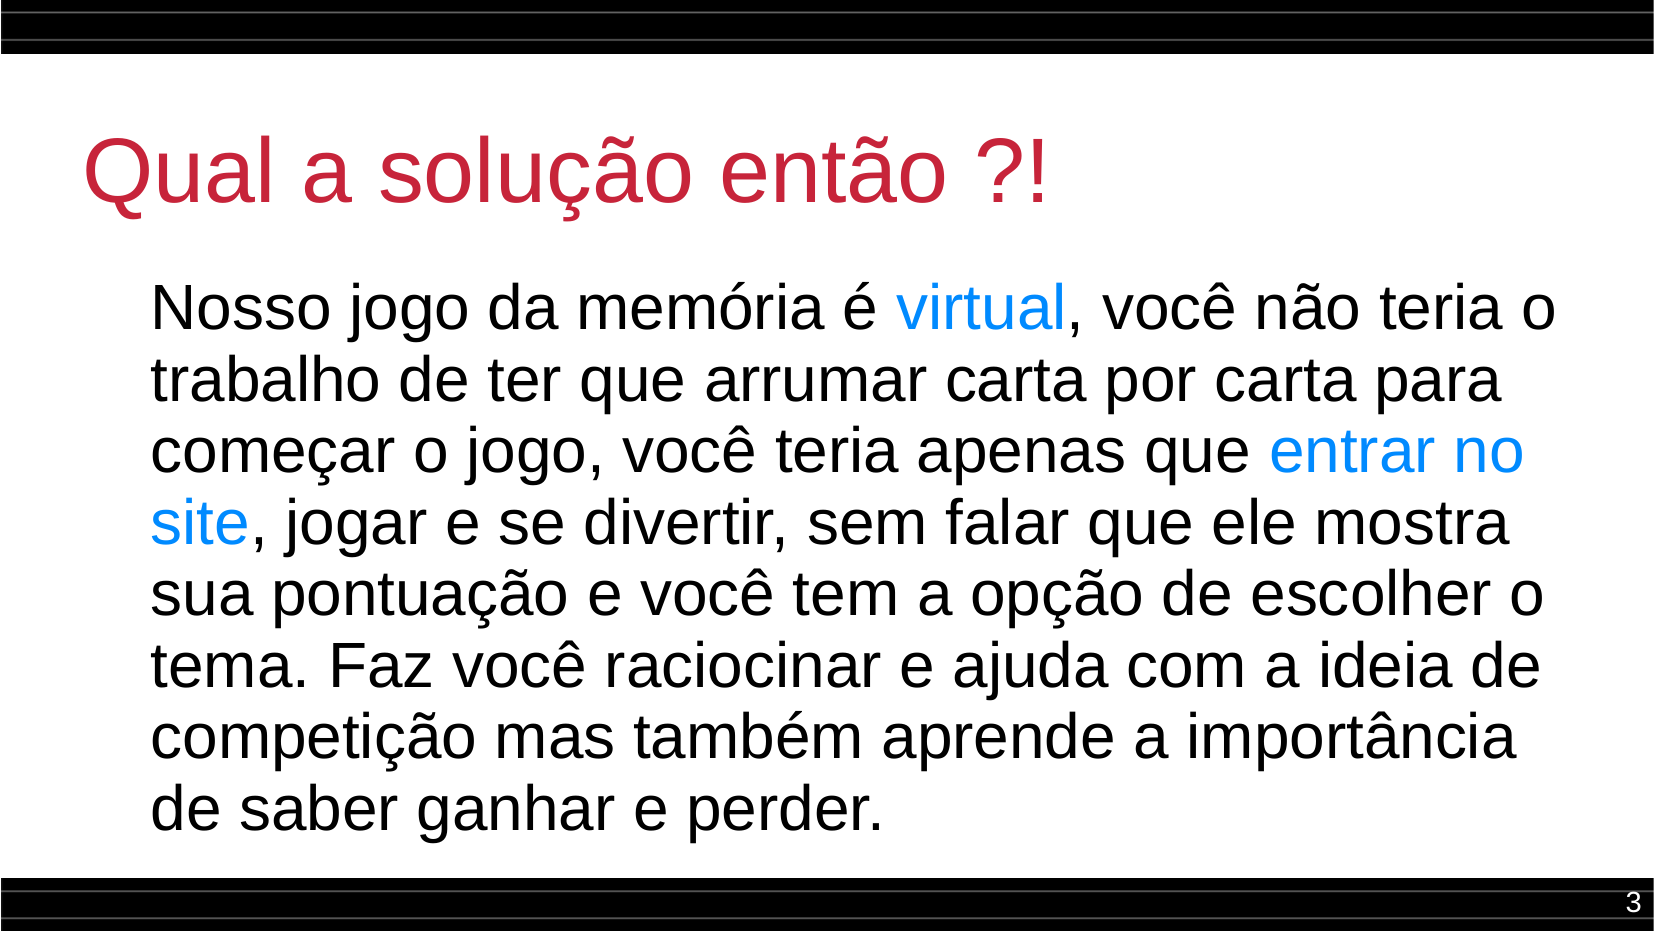

# Qual a solução então ?!
Nosso jogo da memória é virtual, você não teria o trabalho de ter que arrumar carta por carta para começar o jogo, você teria apenas que entrar no site, jogar e se divertir, sem falar que ele mostra sua pontuação e você tem a opção de escolher o tema. Faz você raciocinar e ajuda com a ideia de competição mas também aprende a importância de saber ganhar e perder.